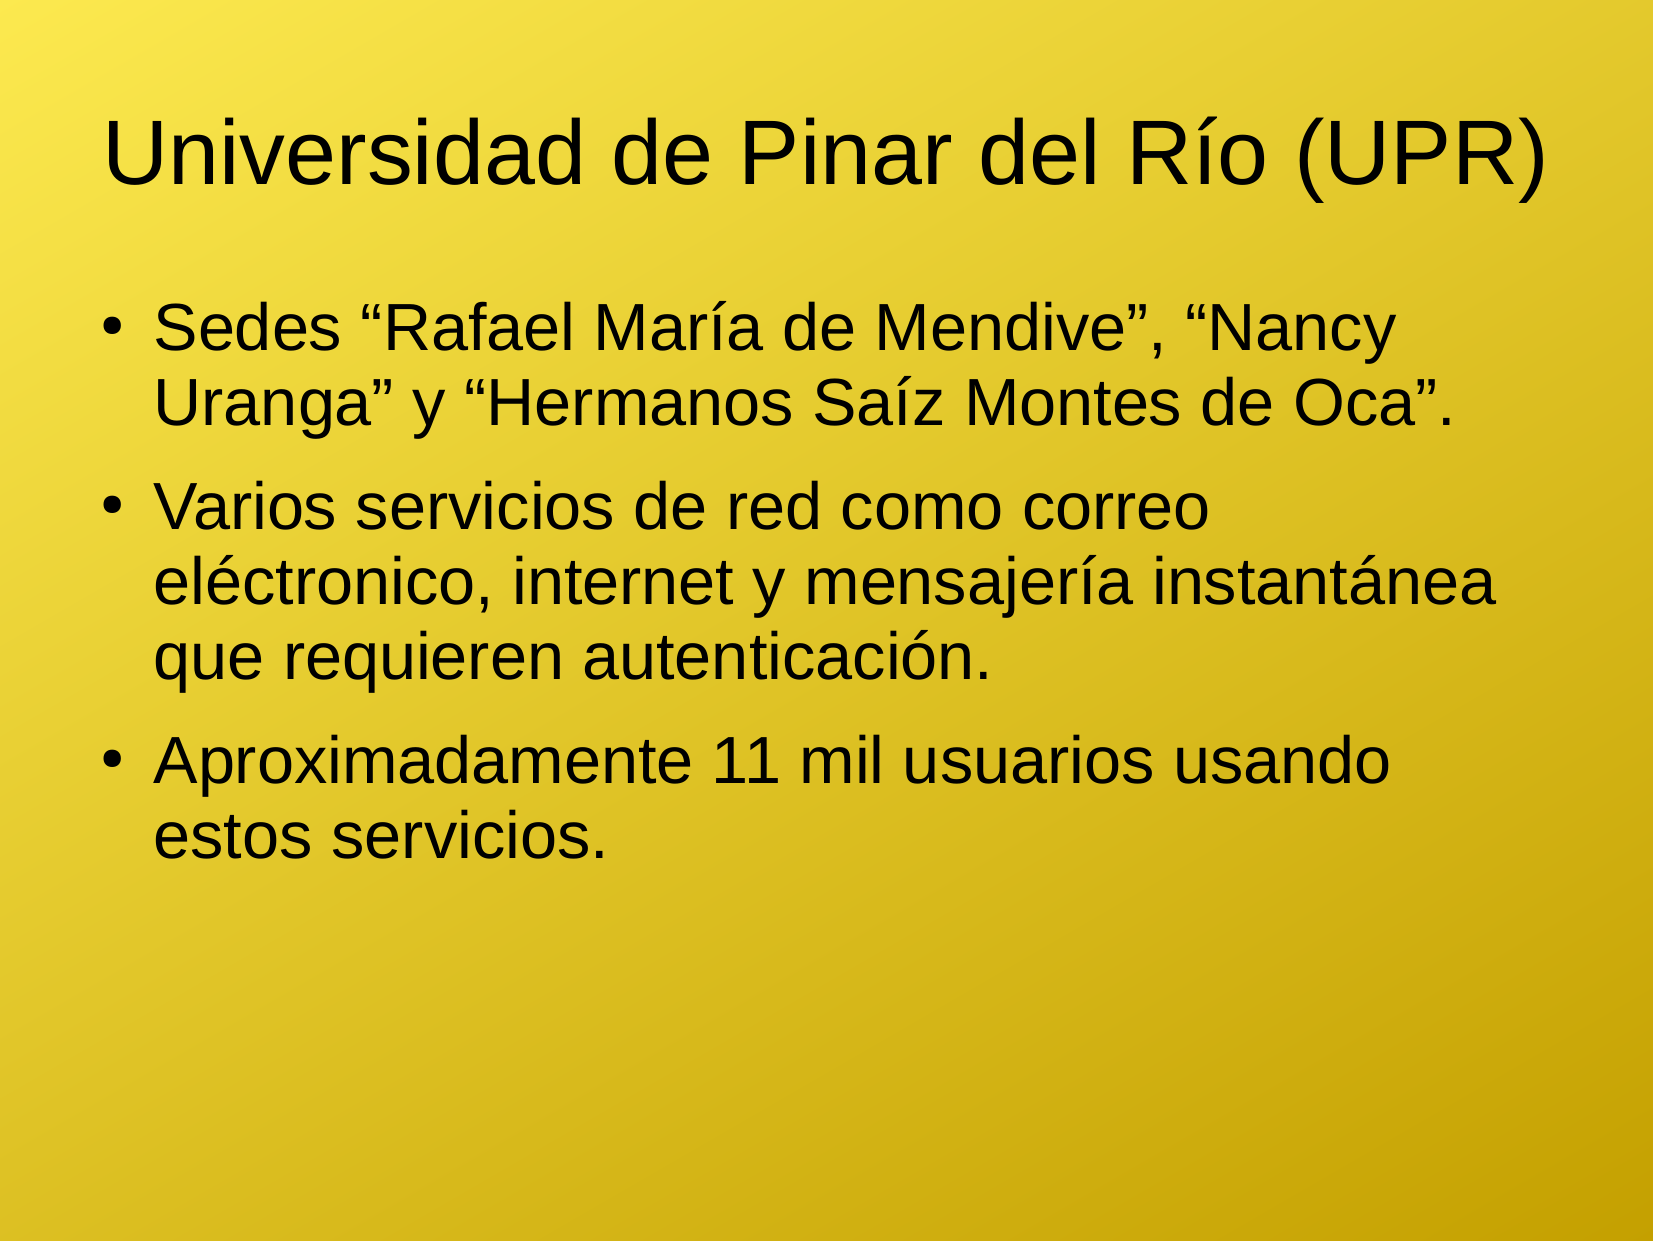

# Universidad de Pinar del Río (UPR)
Sedes “Rafael María de Mendive”, “Nancy Uranga” y “Hermanos Saíz Montes de Oca”.
Varios servicios de red como correo eléctronico, internet y mensajería instantánea que requieren autenticación.
Aproximadamente 11 mil usuarios usando estos servicios.